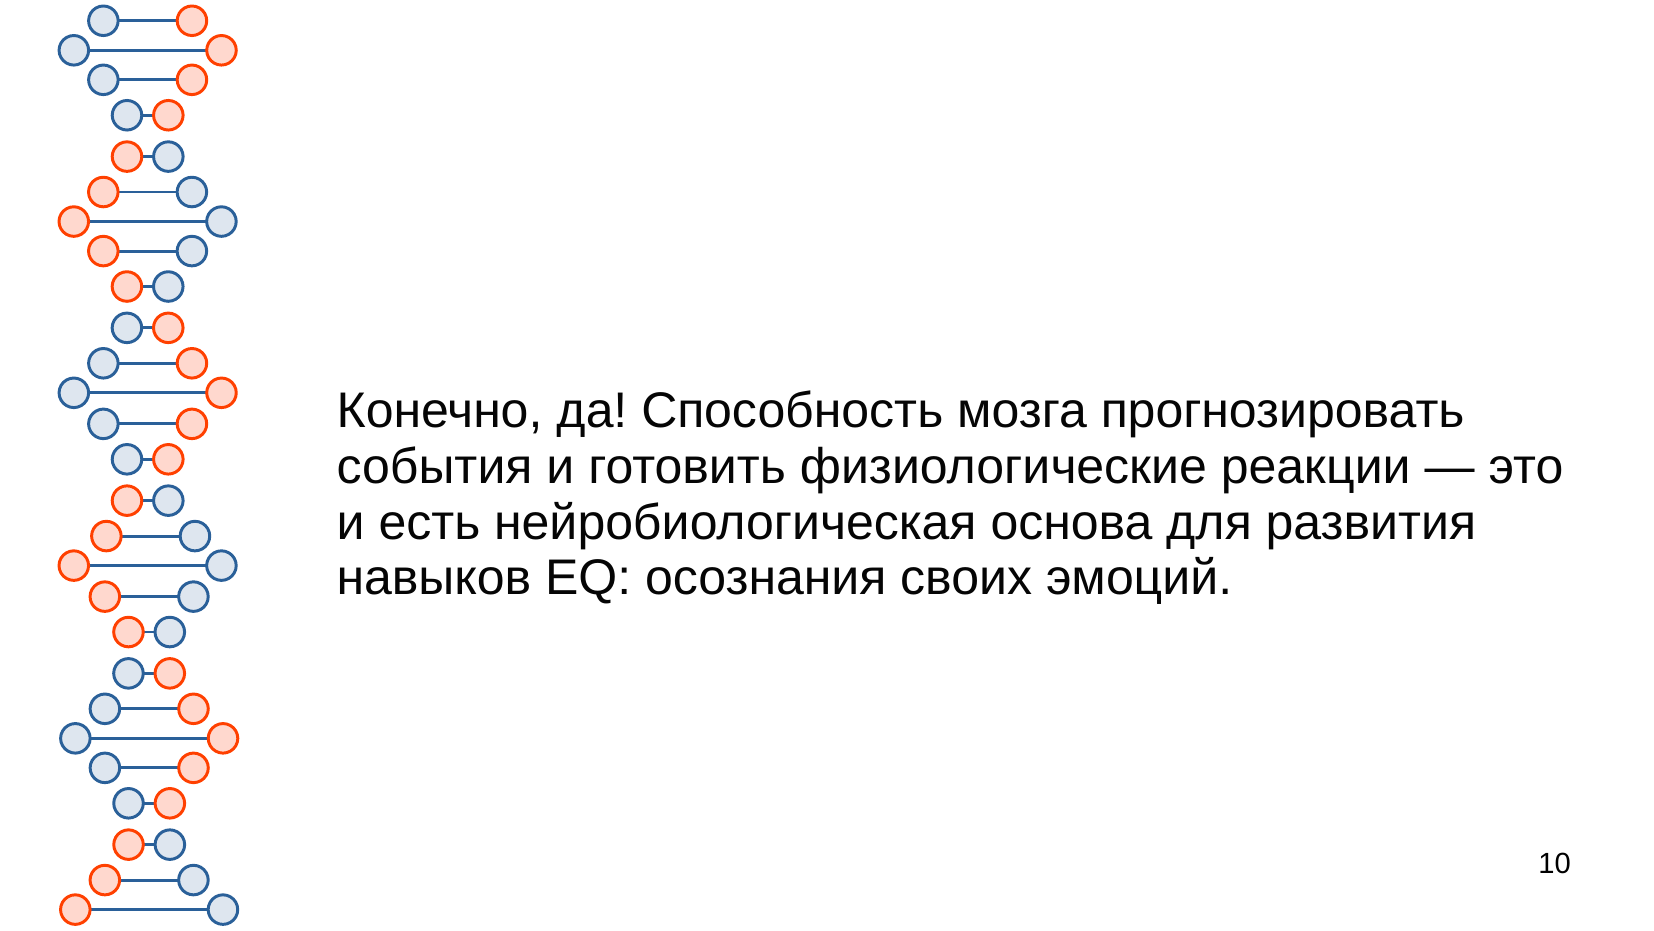

#
Конечно, да! Способность мозга прогнозировать события и готовить физиологические реакции — это и есть нейробиологическая основа для развития навыков EQ: осознания своих эмоций.
10